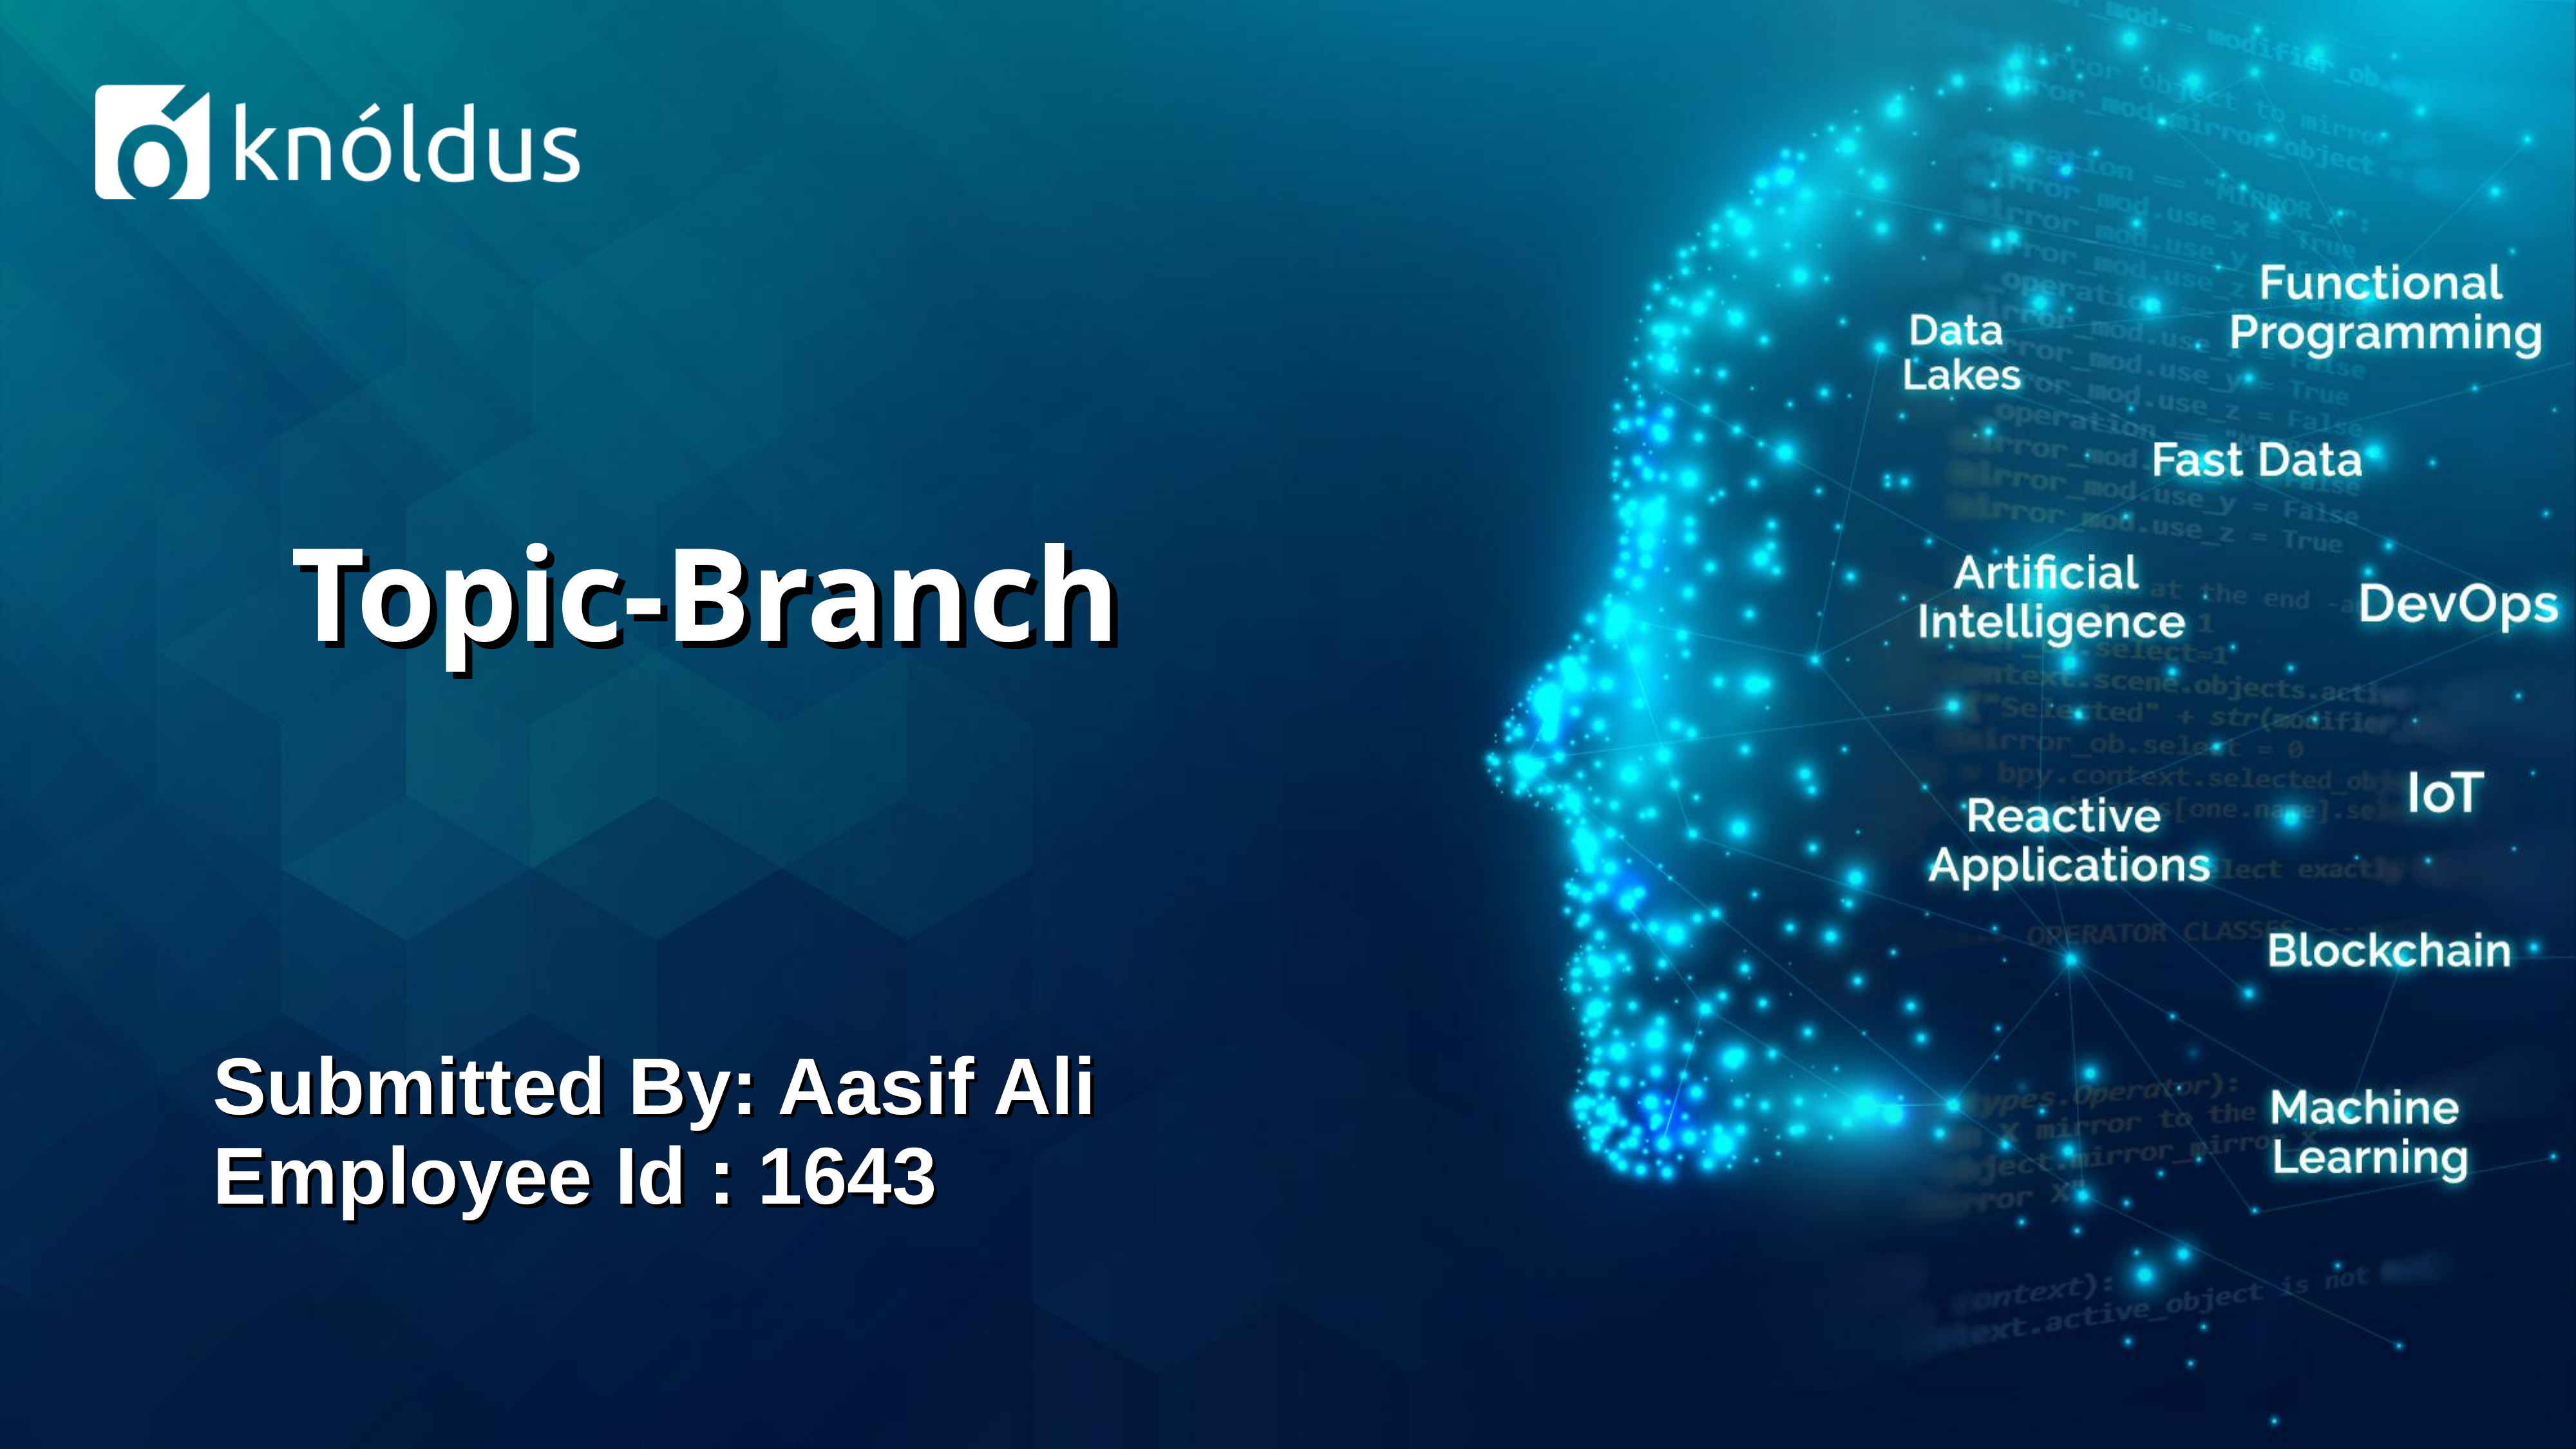

Topic-Branch
# Submitted By: Aasif Ali Employee Id : 1643